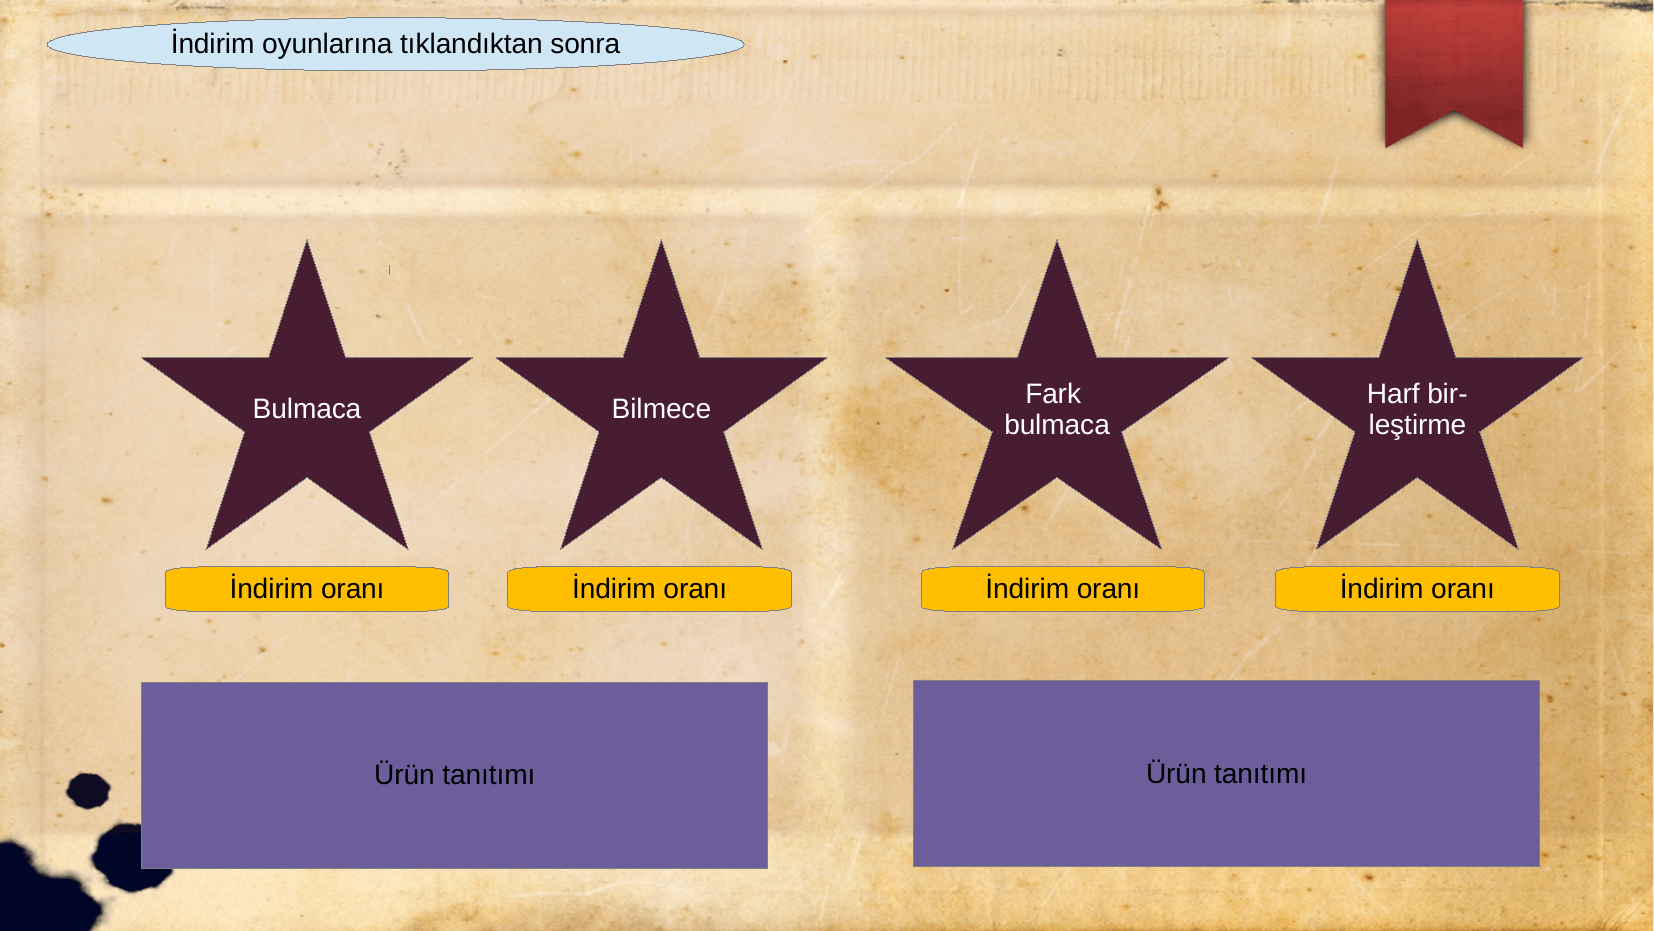

İndirim oyunlarına tıklandıktan sonra
Bulmaca
Bilmece
Fark
bulmaca
Harf bir-
leştirme
İndirim oranı
İndirim oranı
İndirim oranı
İndirim oranı
Ürün tanıtımı
Ürün tanıtımı